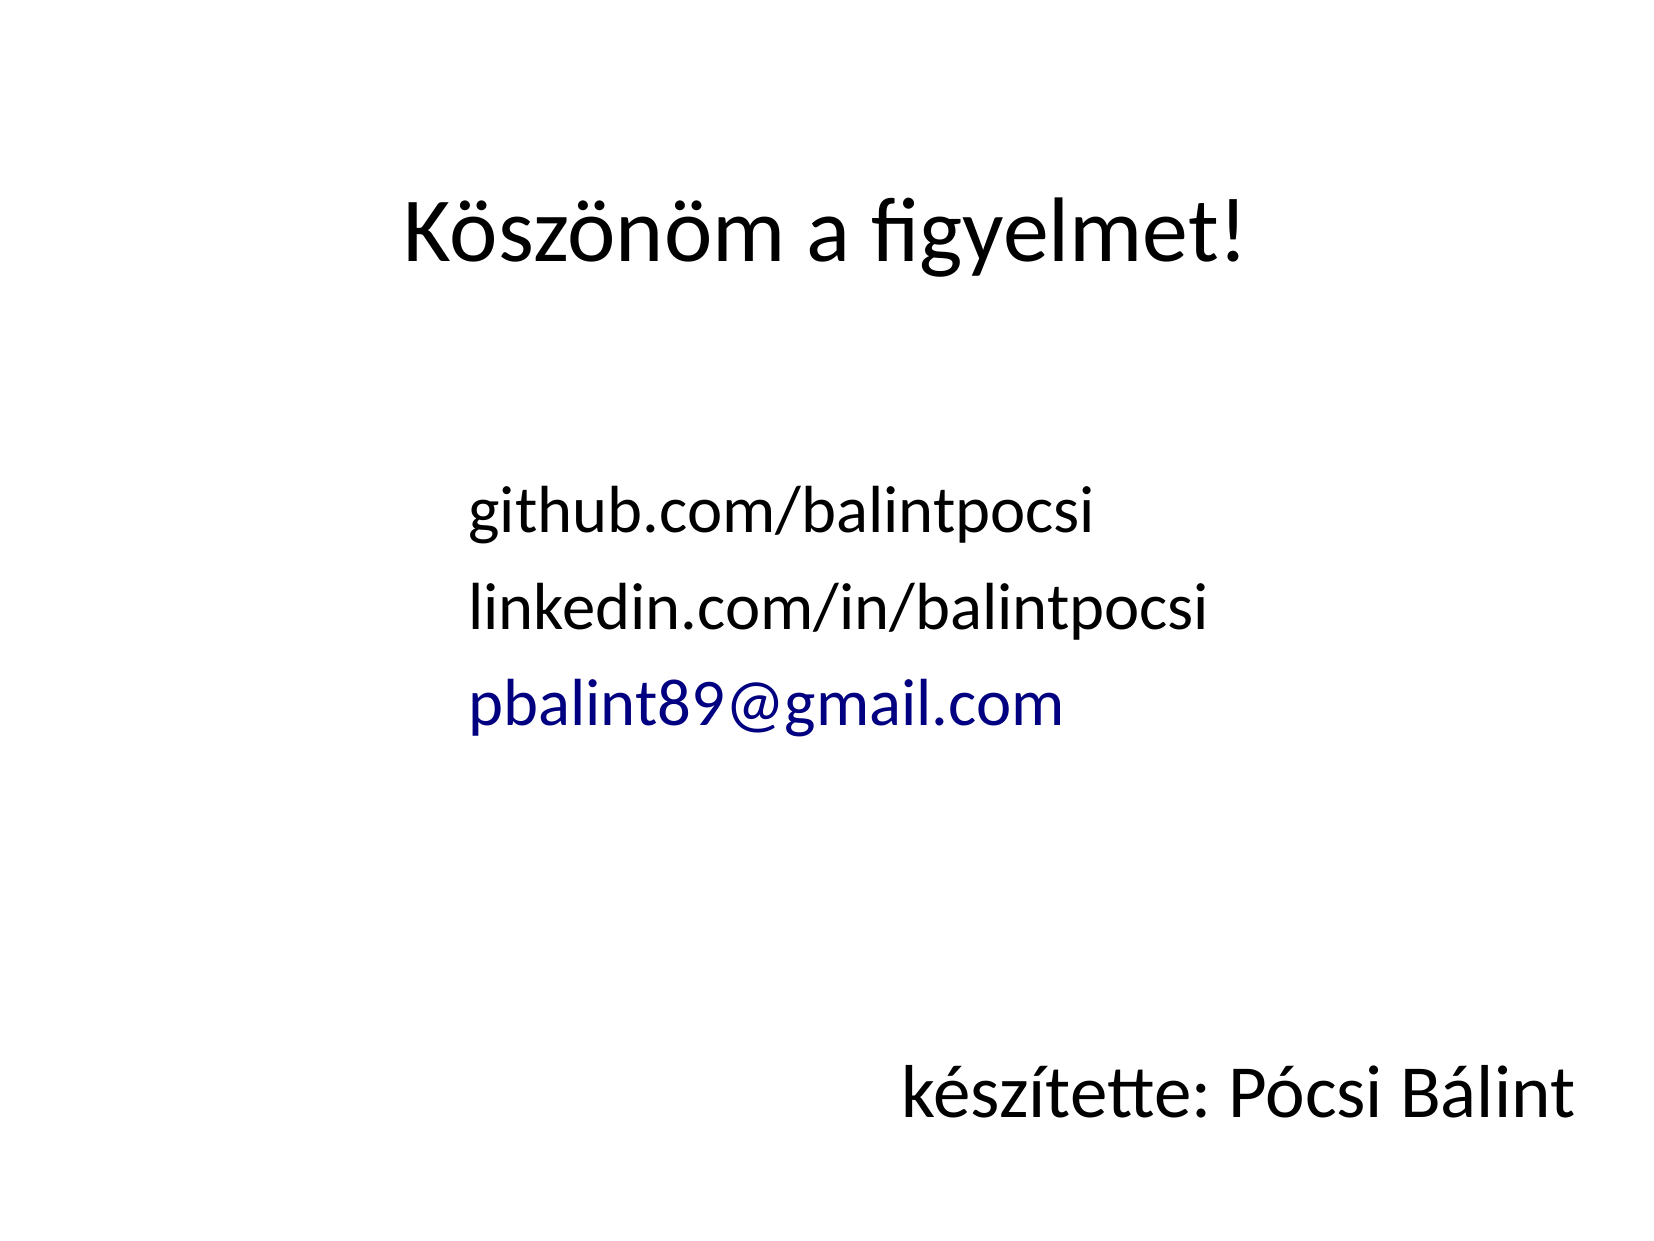

# Köszönöm a figyelmet!
 github.com/balintpocsi
 linkedin.com/in/balintpocsi
 pbalint89@gmail.com
 készítette: Pócsi Bálint